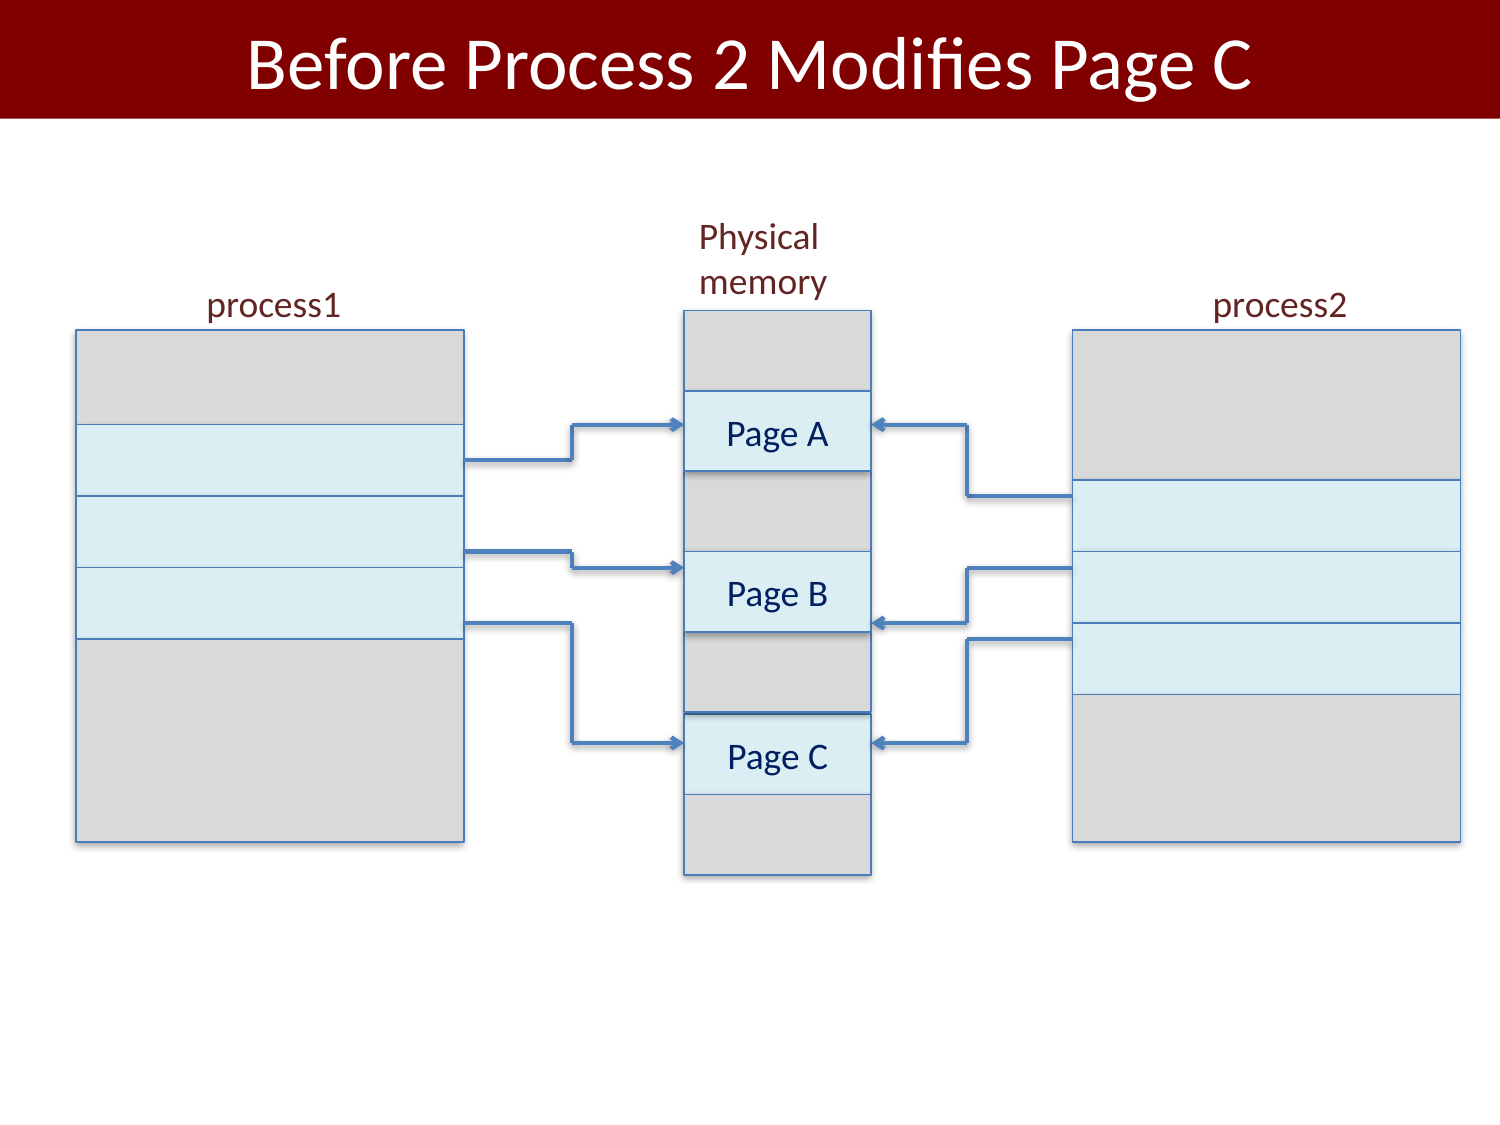

# Before Process 2 Modifies Page C
Physical memory
process1
process2
Page A
Page B
Page C